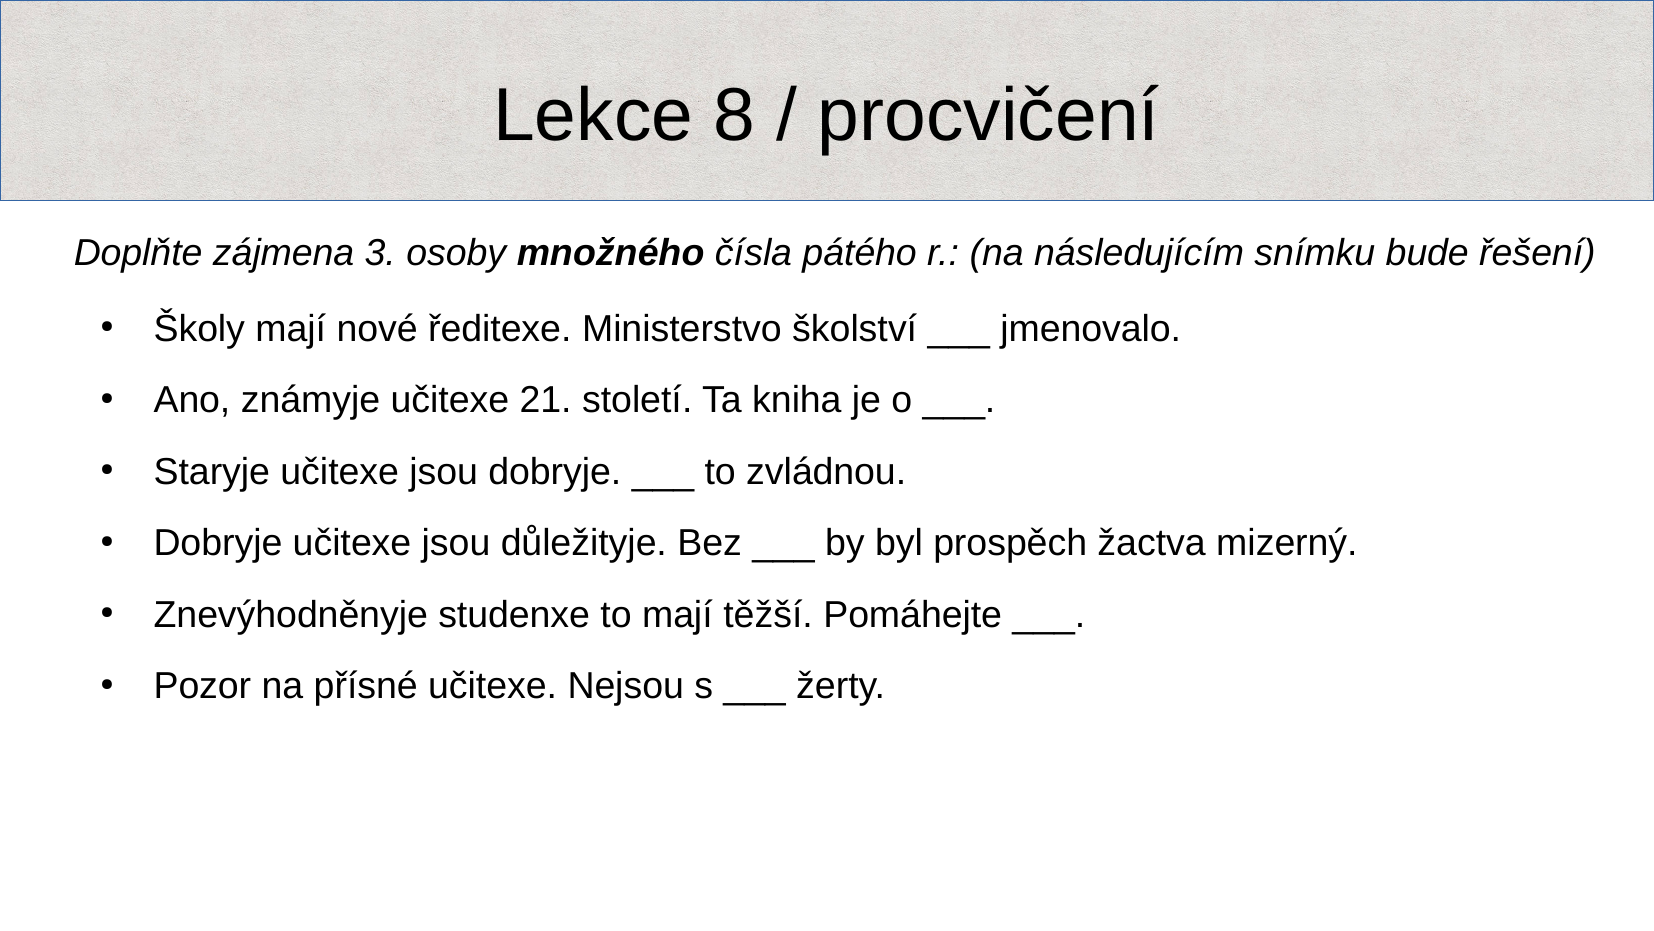

# Lekce 8 / procvičení
Doplňte zájmena 3. osoby množného čísla pátého r.: (na následujícím snímku bude řešení)
Školy mají nové ředitexe. Ministerstvo školství ___ jmenovalo.
Ano, známyje učitexe 21. století. Ta kniha je o ___.
Staryje učitexe jsou dobryje. ___ to zvládnou.
Dobryje učitexe jsou důležityje. Bez ___ by byl prospěch žactva mizerný.
Znevýhodněnyje studenxe to mají těžší. Pomáhejte ___.
Pozor na přísné učitexe. Nejsou s ___ žerty.